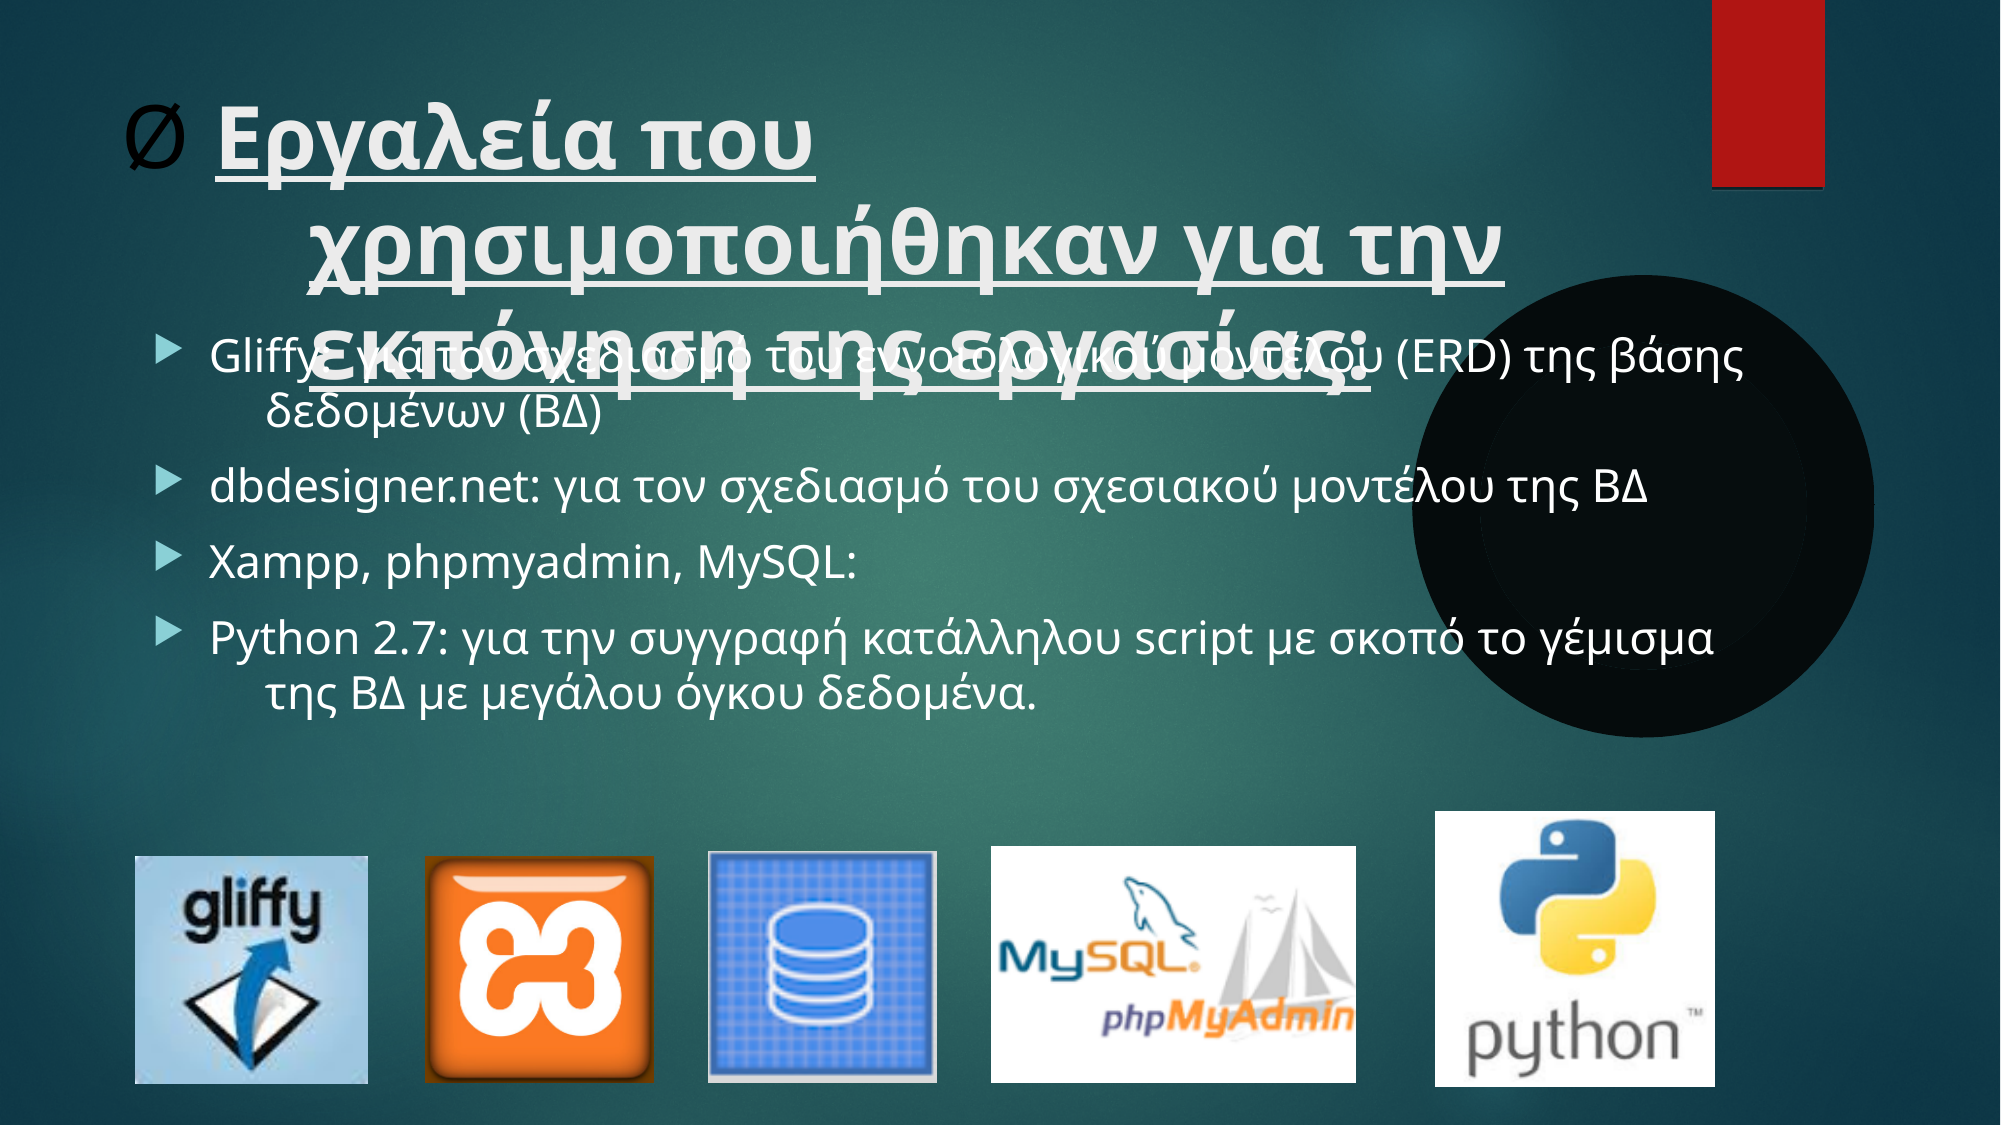

# Εργαλεία που χρησιμοποιήθηκαν για την εκπόνηση της εργασίας:
Gliffy: για τον σχεδιασμό του εννοιολογικού μοντέλου (ERD) της βάσης δεδομένων (ΒΔ)
dbdesigner.net: για τον σχεδιασμό του σχεσιακού μοντέλου της ΒΔ
Xampp, phpmyadmin, MySQL:
Python 2.7: για την συγγραφή κατάλληλου script με σκοπό το γέμισμα της ΒΔ με μεγάλου όγκου δεδομένα.